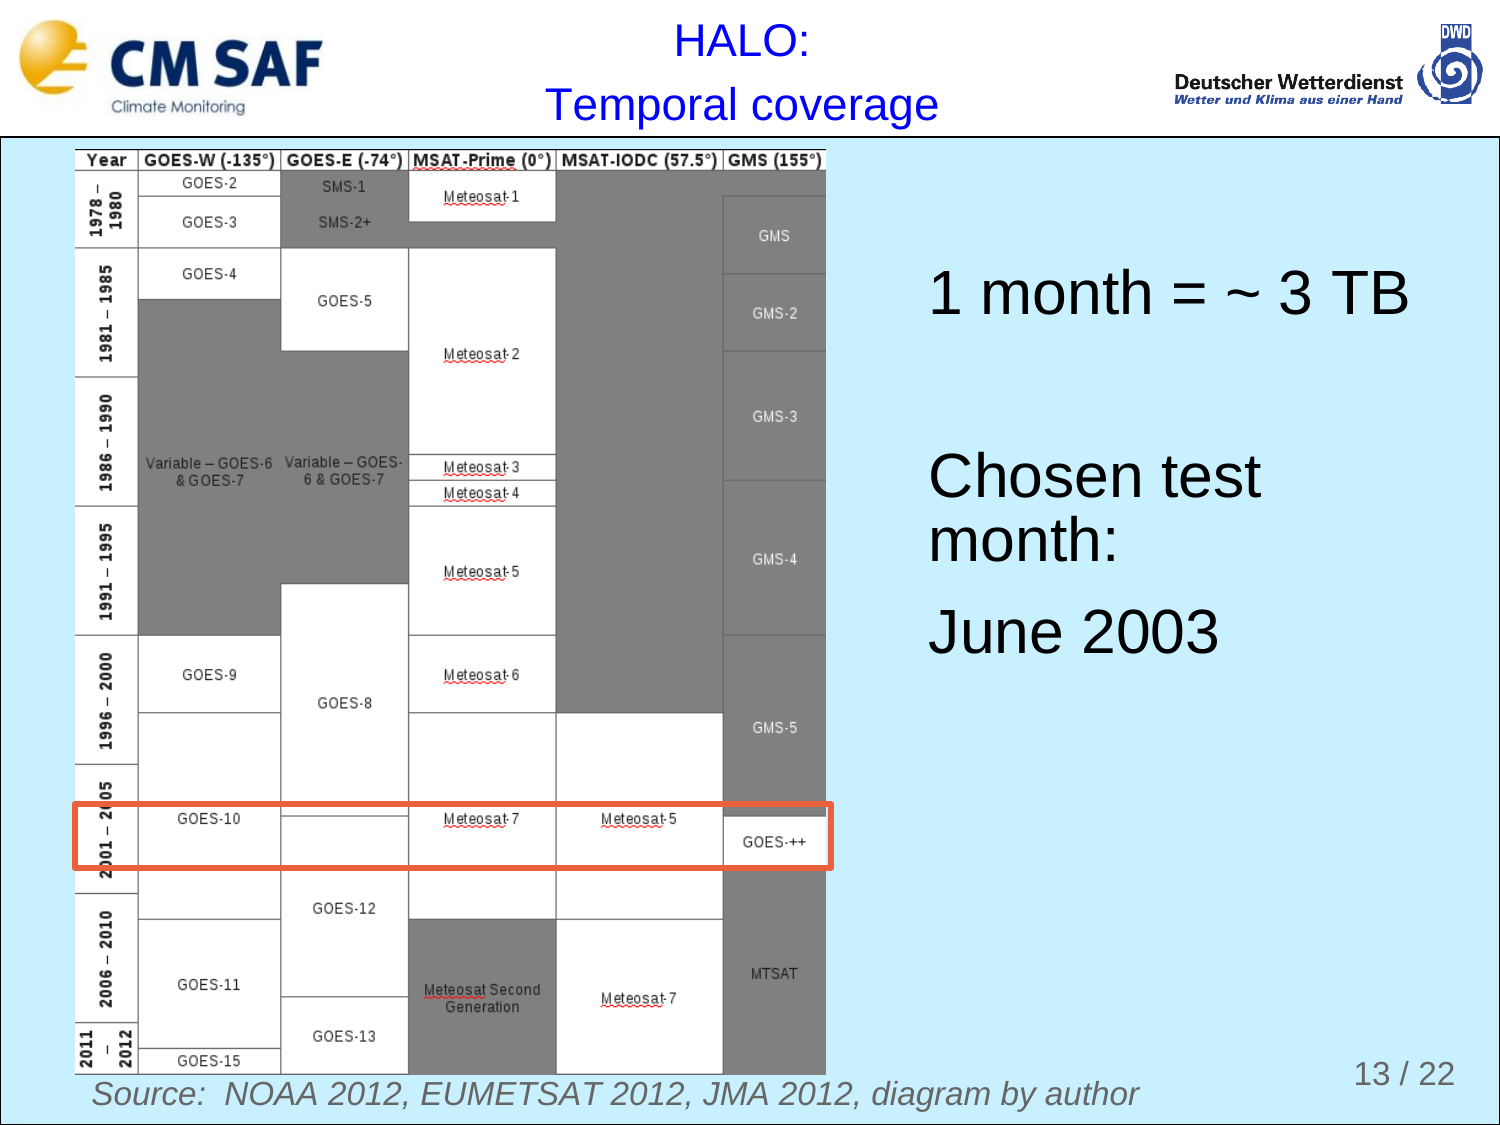

HALO:
Temporal coverage
# 1 month = ~ 3 TB
Chosen test month:
June 2003
Source: NOAA 2012, EUMETSAT 2012, JMA 2012, diagram by author